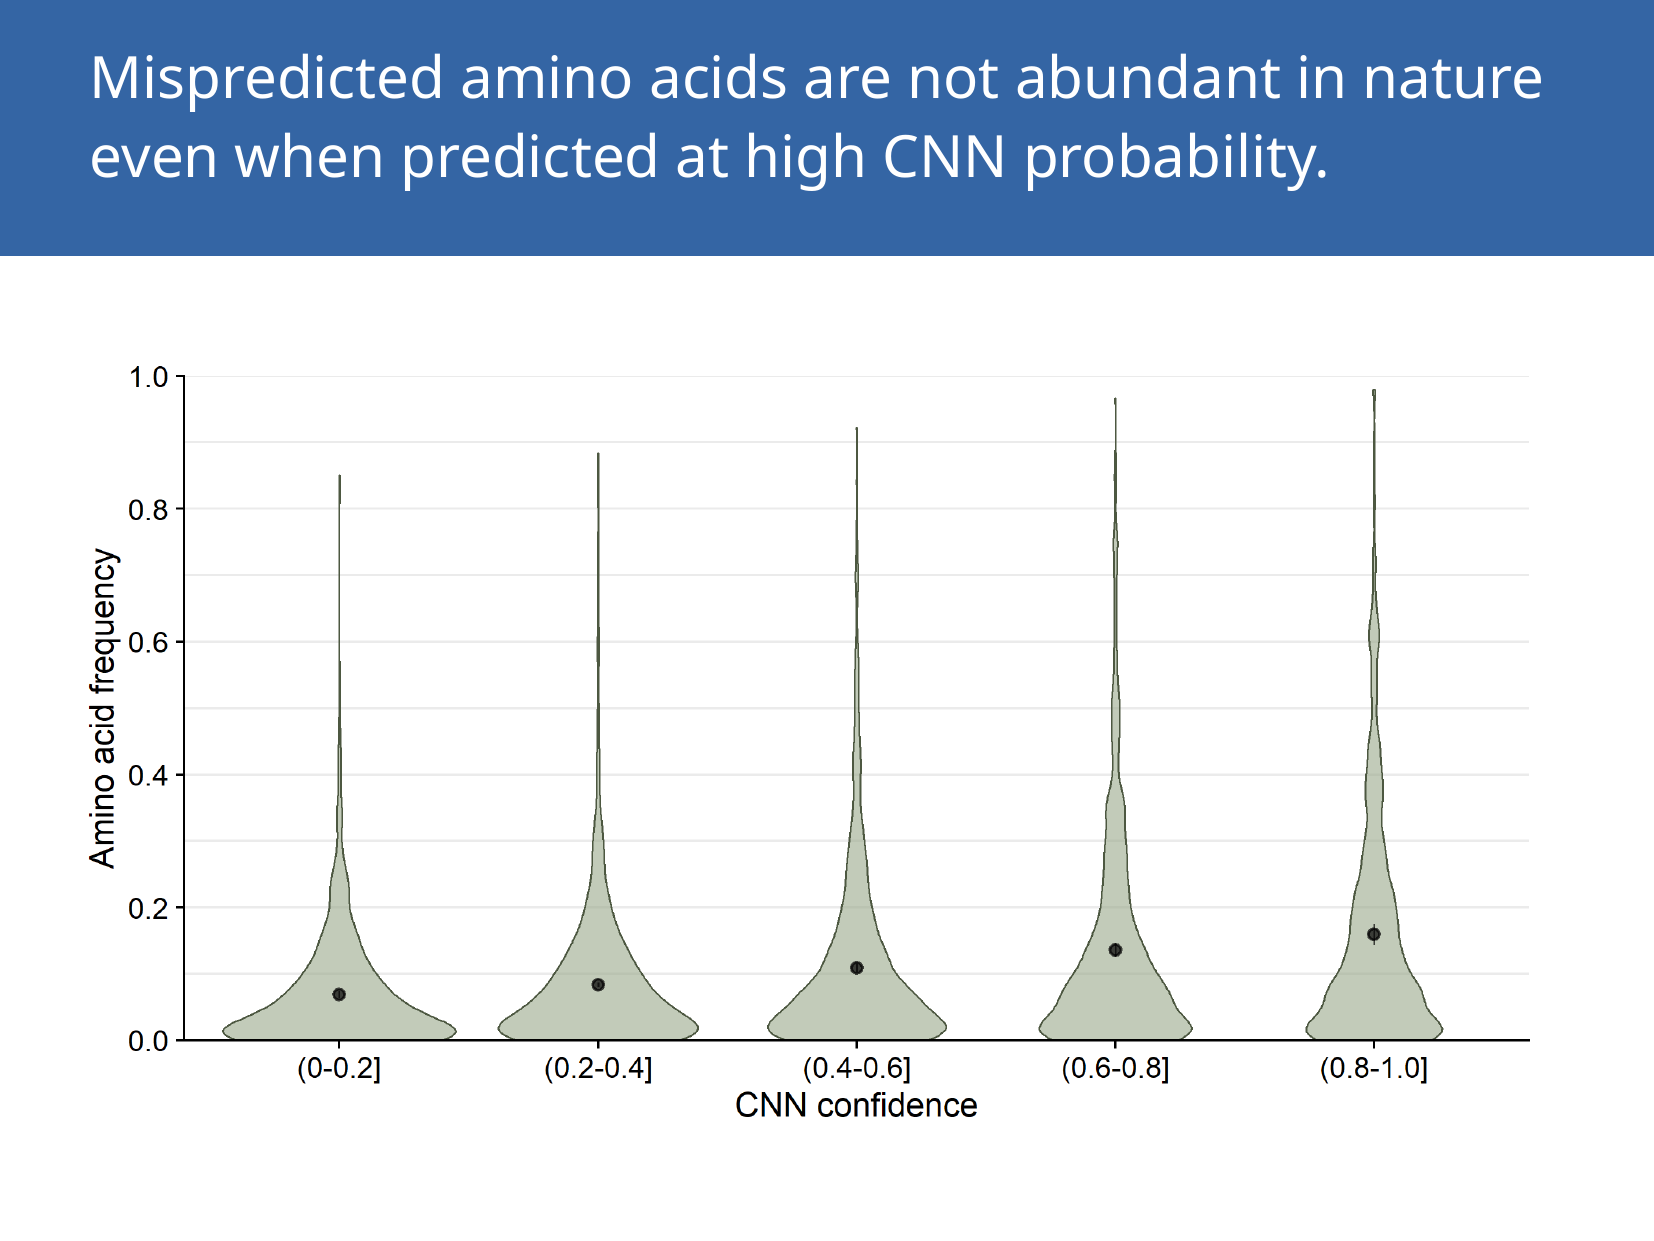

Mispredicted amino acids are not abundant in nature even when predicted at high CNN probability.